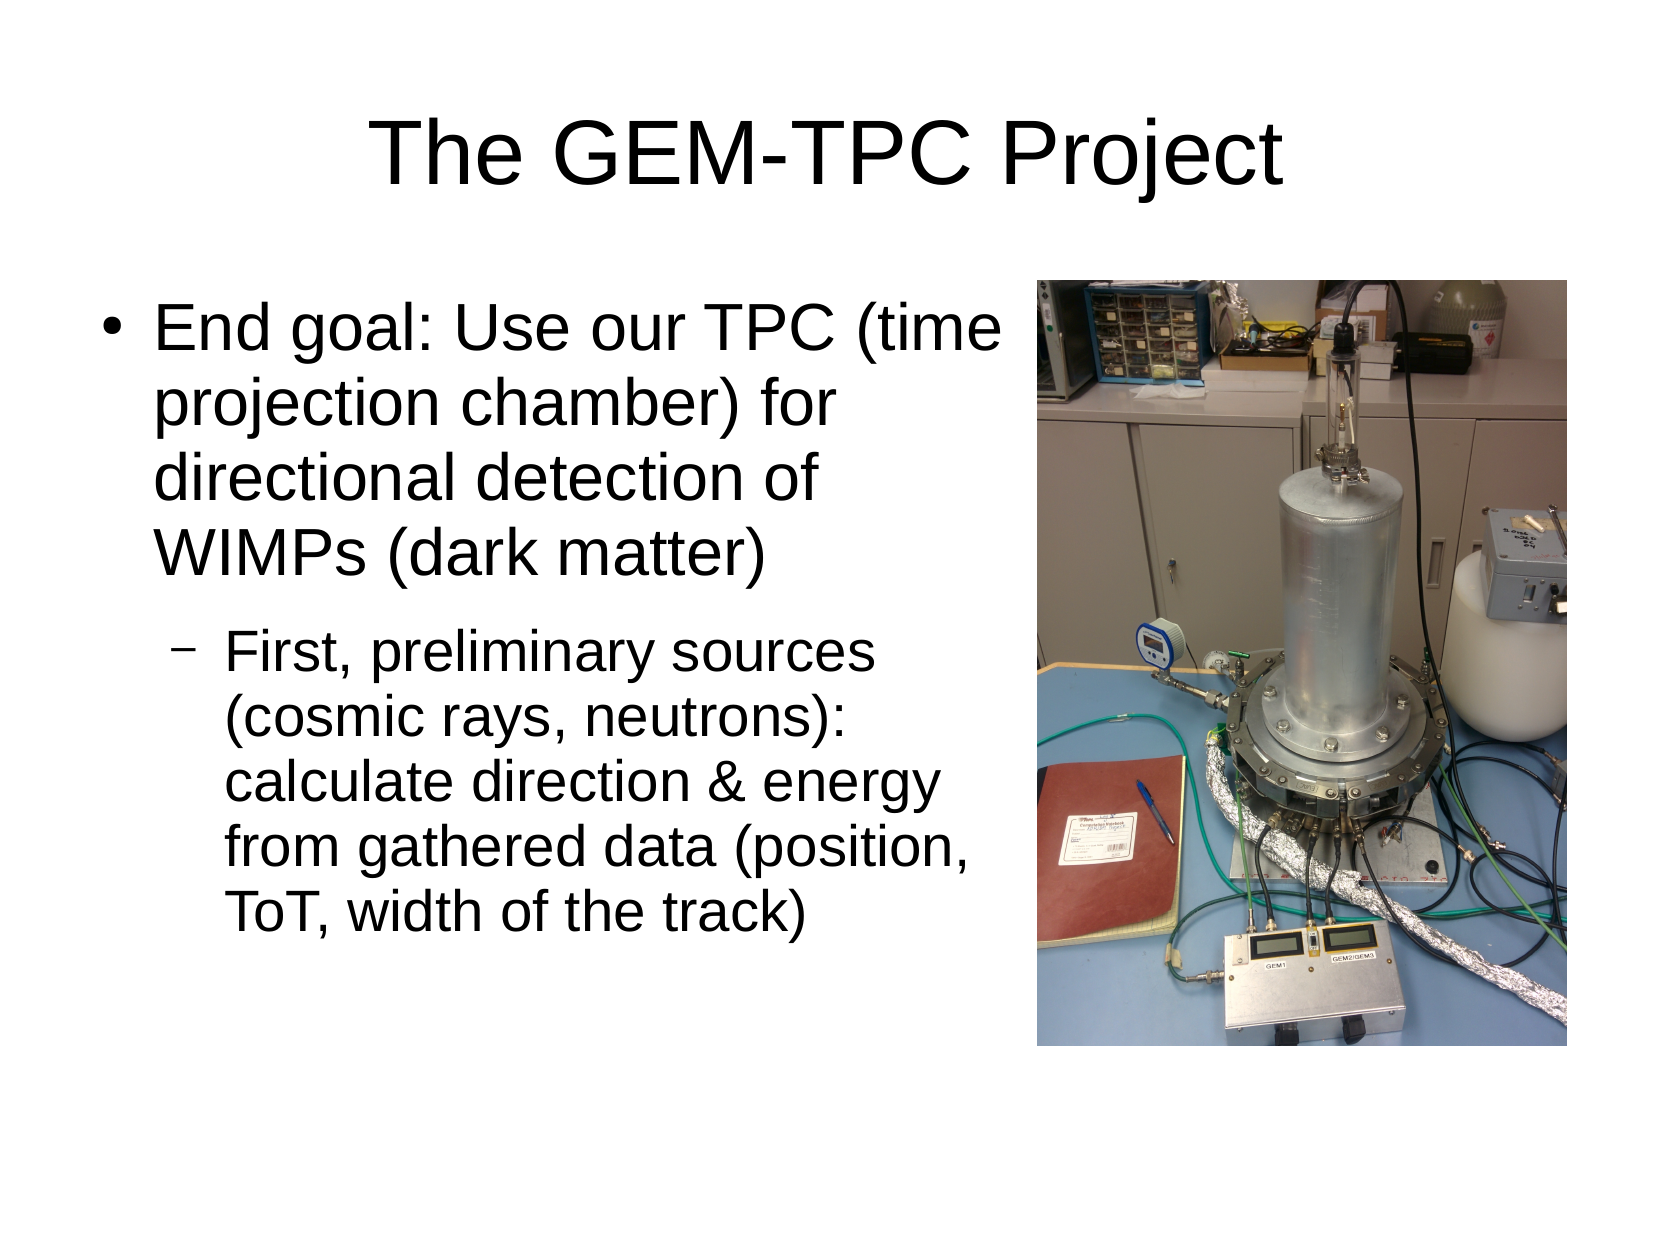

# The GEM-TPC Project
End goal: Use our TPC (time projection chamber) for directional detection of WIMPs (dark matter)
First, preliminary sources (cosmic rays, neutrons): calculate direction & energy from gathered data (position, ToT, width of the track)